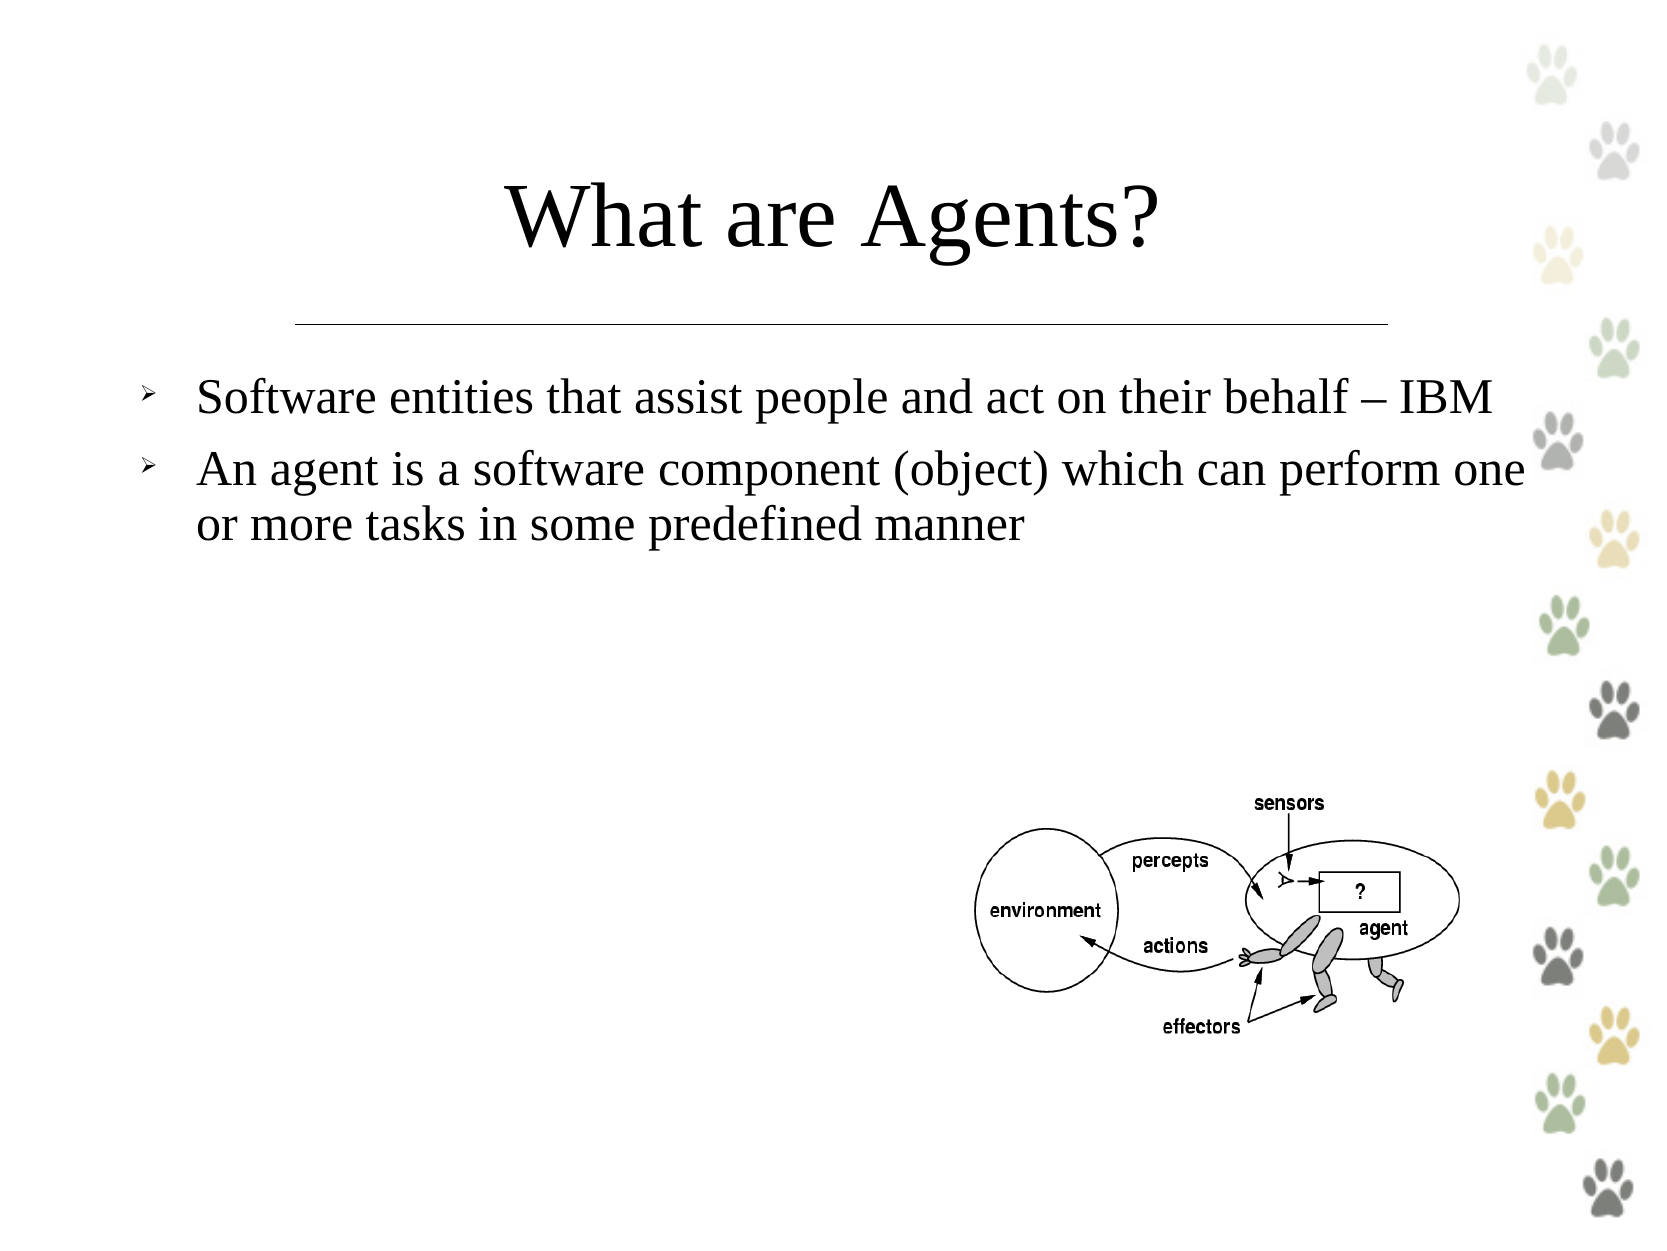

# What are Agents?
Software entities that assist people and act on their behalf – IBM
An agent is a software component (object) which can perform one or more tasks in some predefined manner